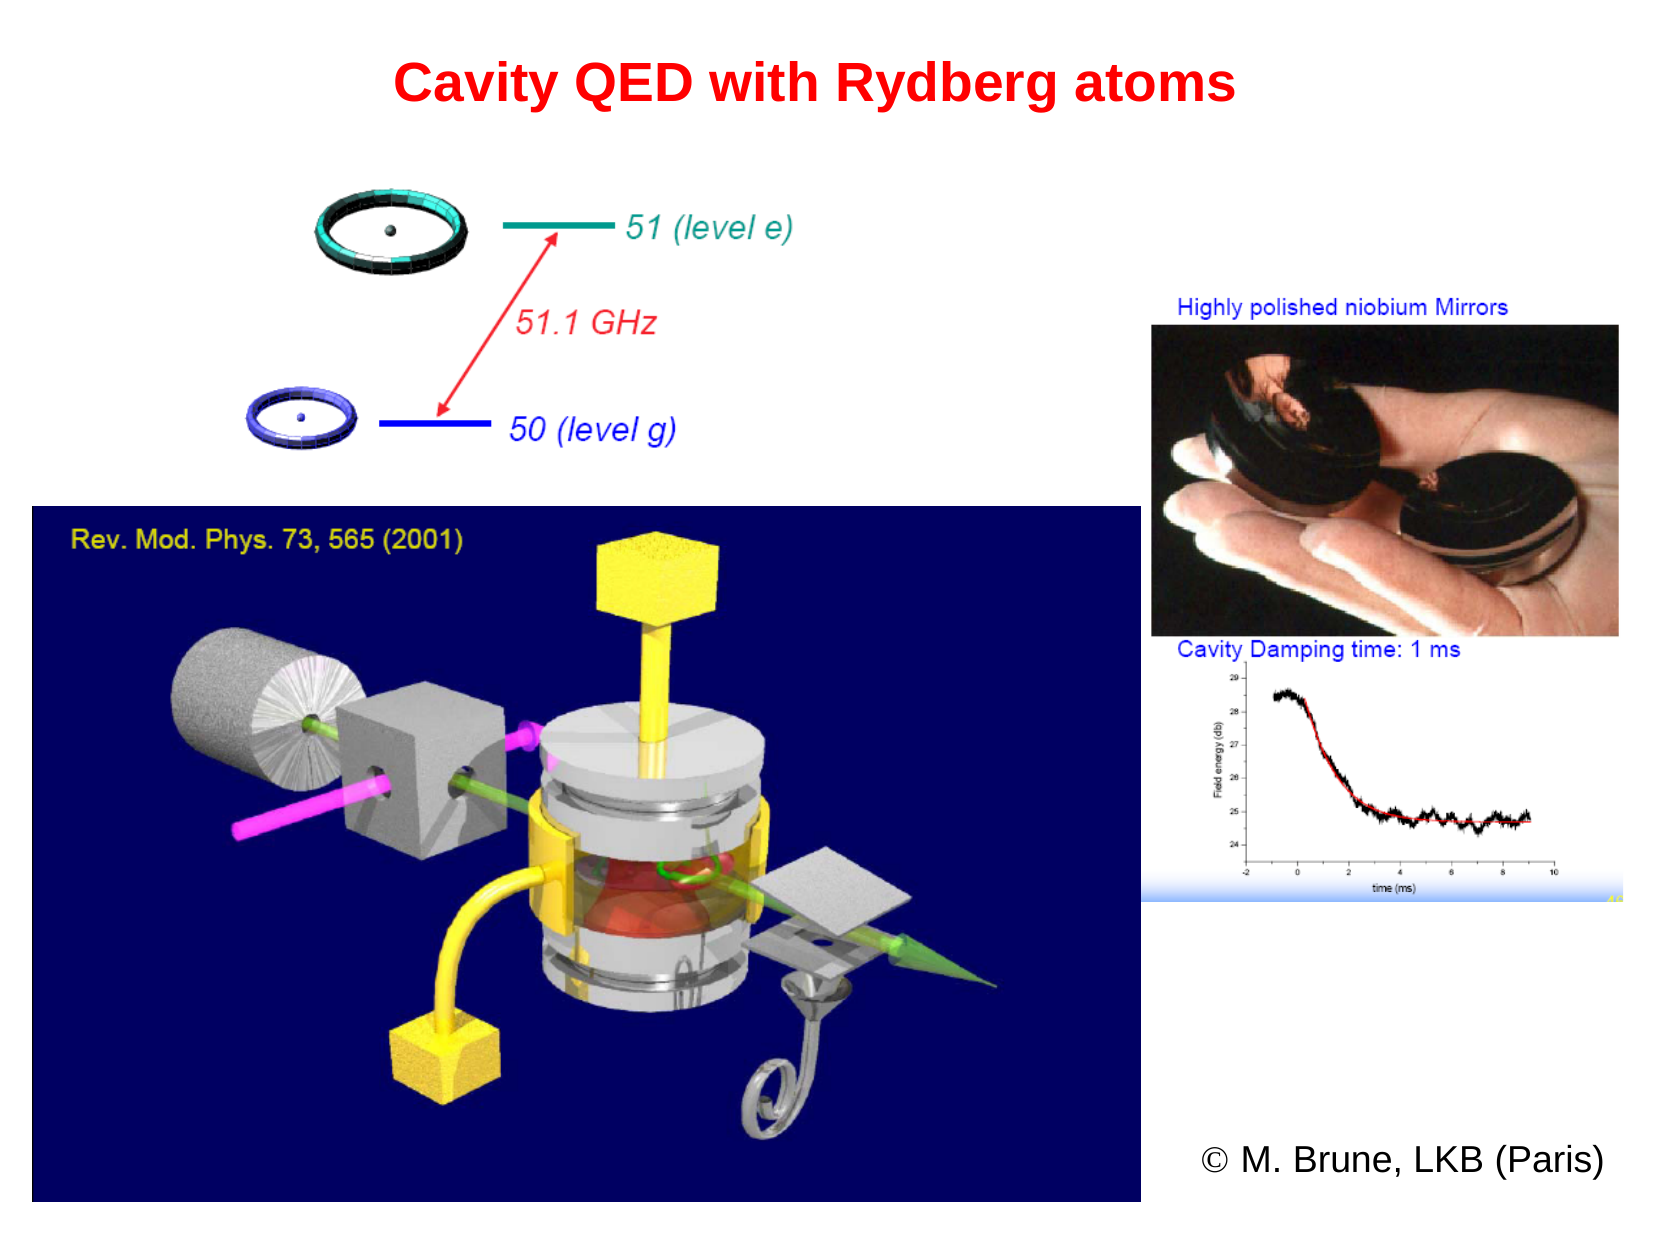

Cavity QED with Rydberg atoms
 M. Brune, LKB (Paris)